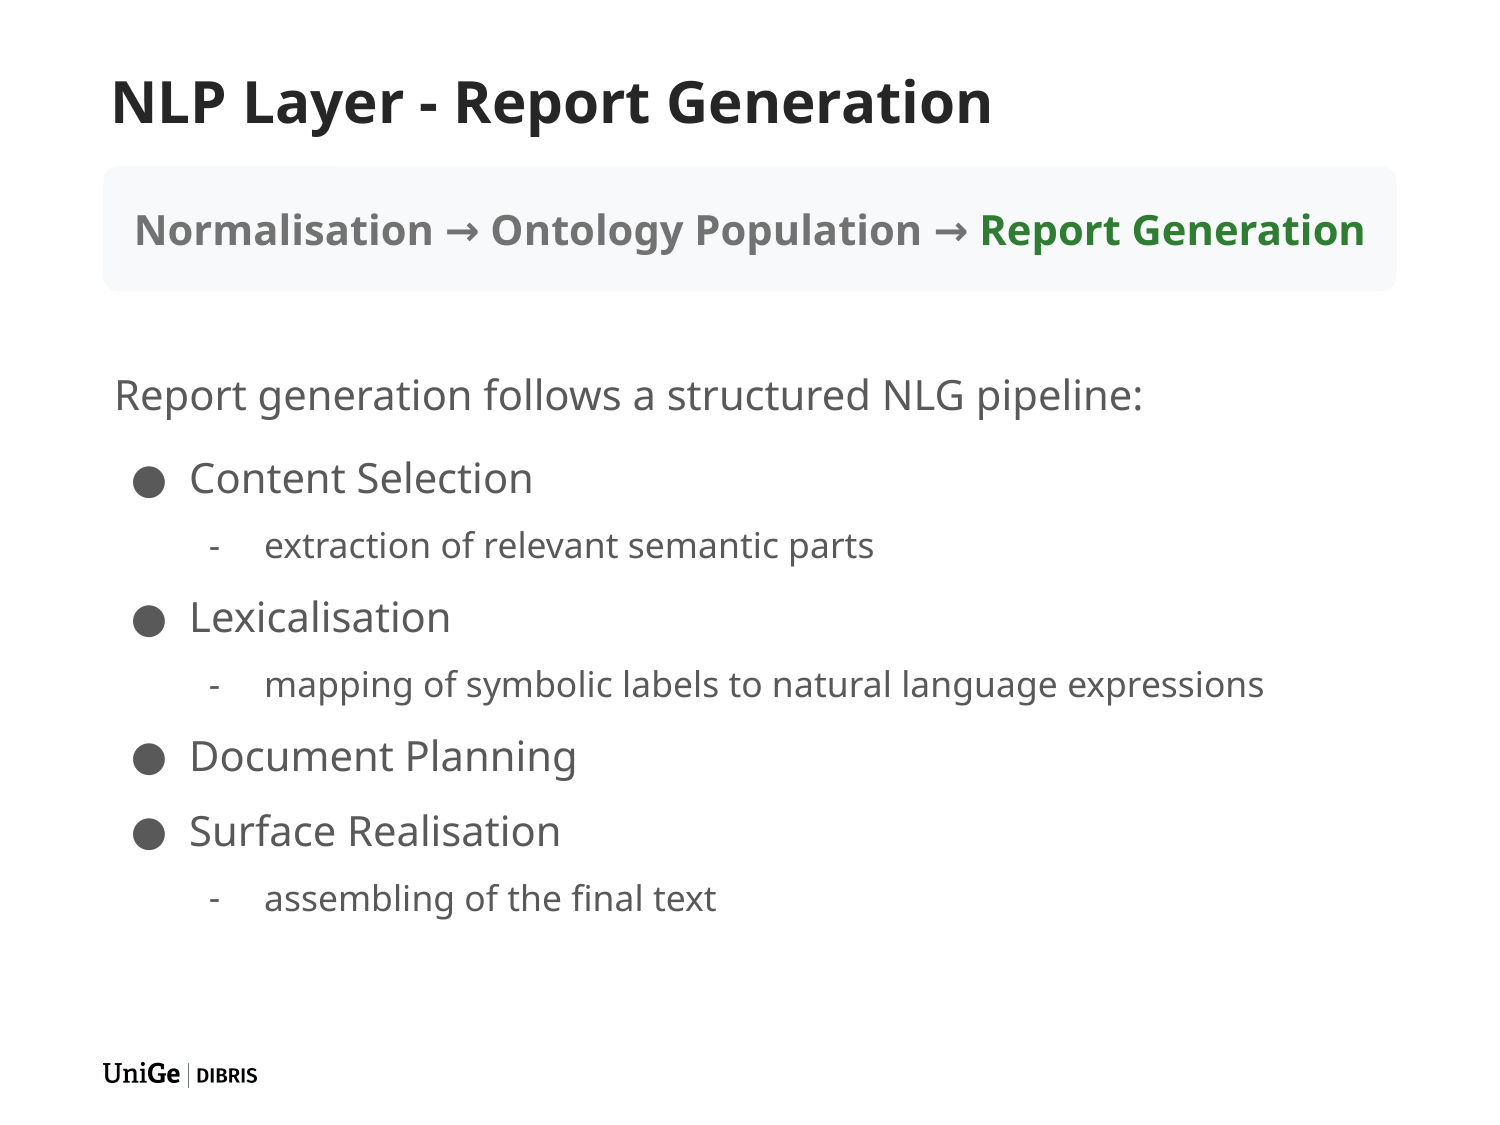

NLP Layer - Report Generation
Normalisation → Ontology Population → Report Generation
Report generation follows a structured NLG pipeline:
Content Selection
extraction of relevant semantic parts
Lexicalisation
mapping of symbolic labels to natural language expressions
Document Planning
Surface Realisation
assembling of the final text